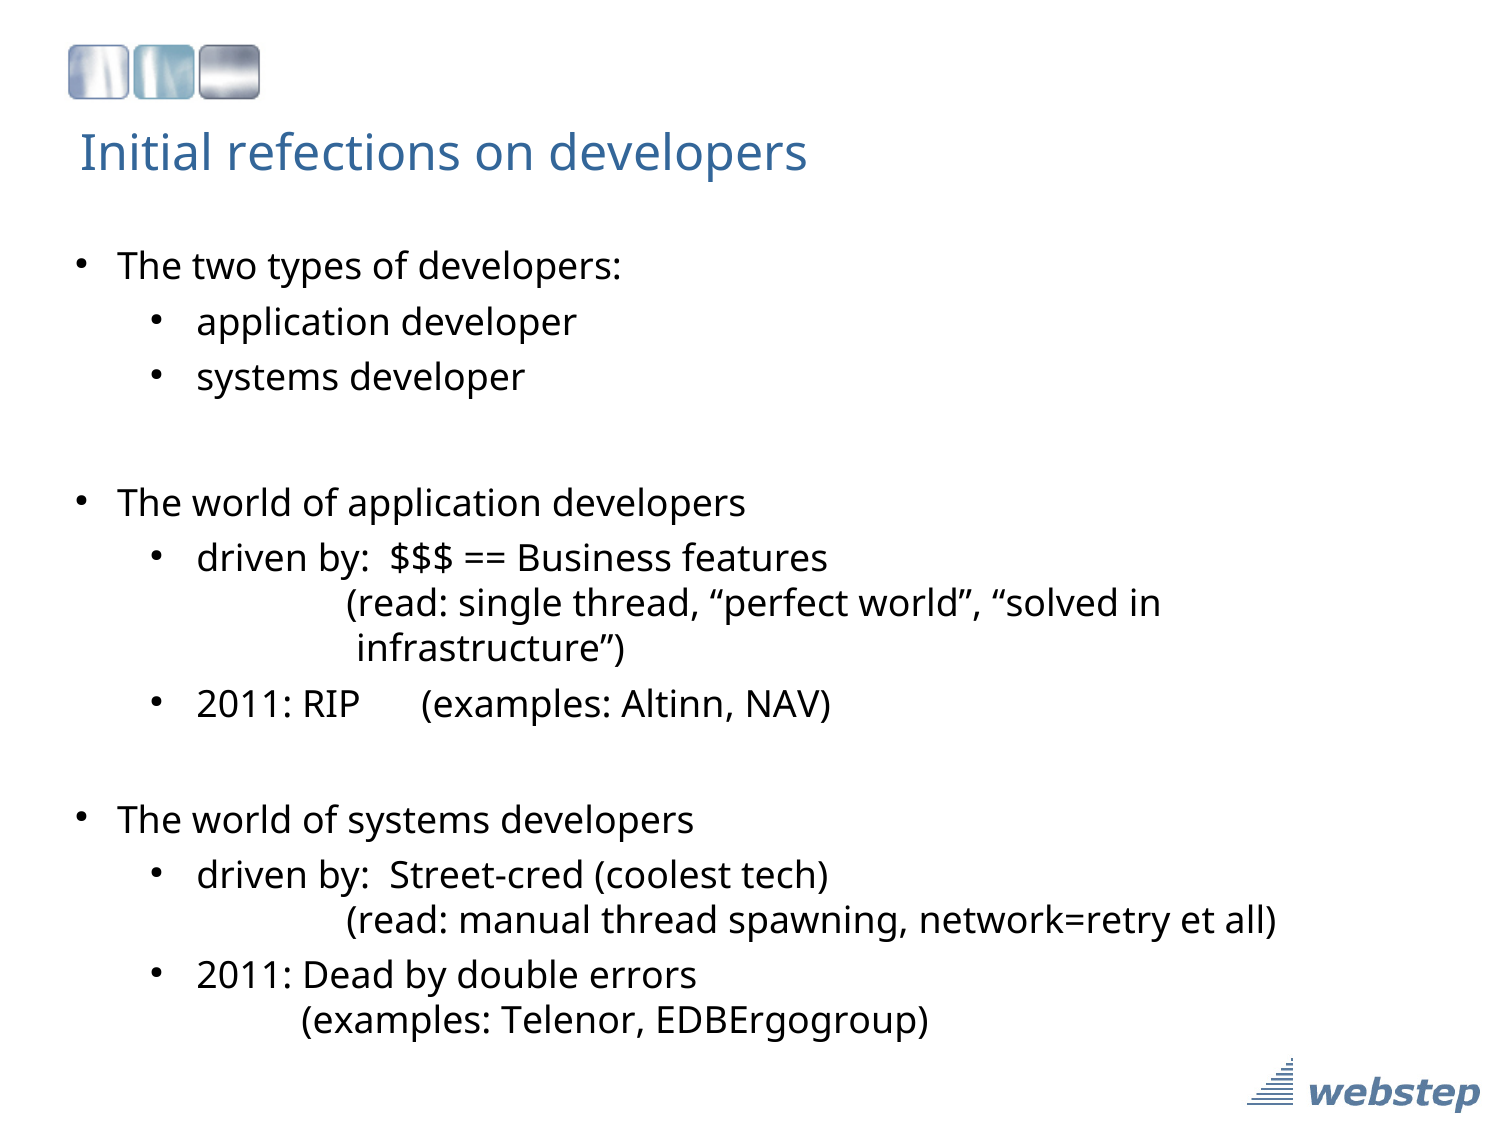

# Initial refections on developers
 The two types of developers:
application developer
systems developer
 The world of application developers
driven by: $$$ == Business features
		(read: single thread, “perfect world”, “solved in
		 infrastructure”)
2011: RIP 	(examples: Altinn, NAV)
 The world of systems developers
driven by: Street-cred (coolest tech)
 	(read: manual thread spawning, network=retry et all)
2011: Dead by double errors
 (examples: Telenor, EDBErgogroup)